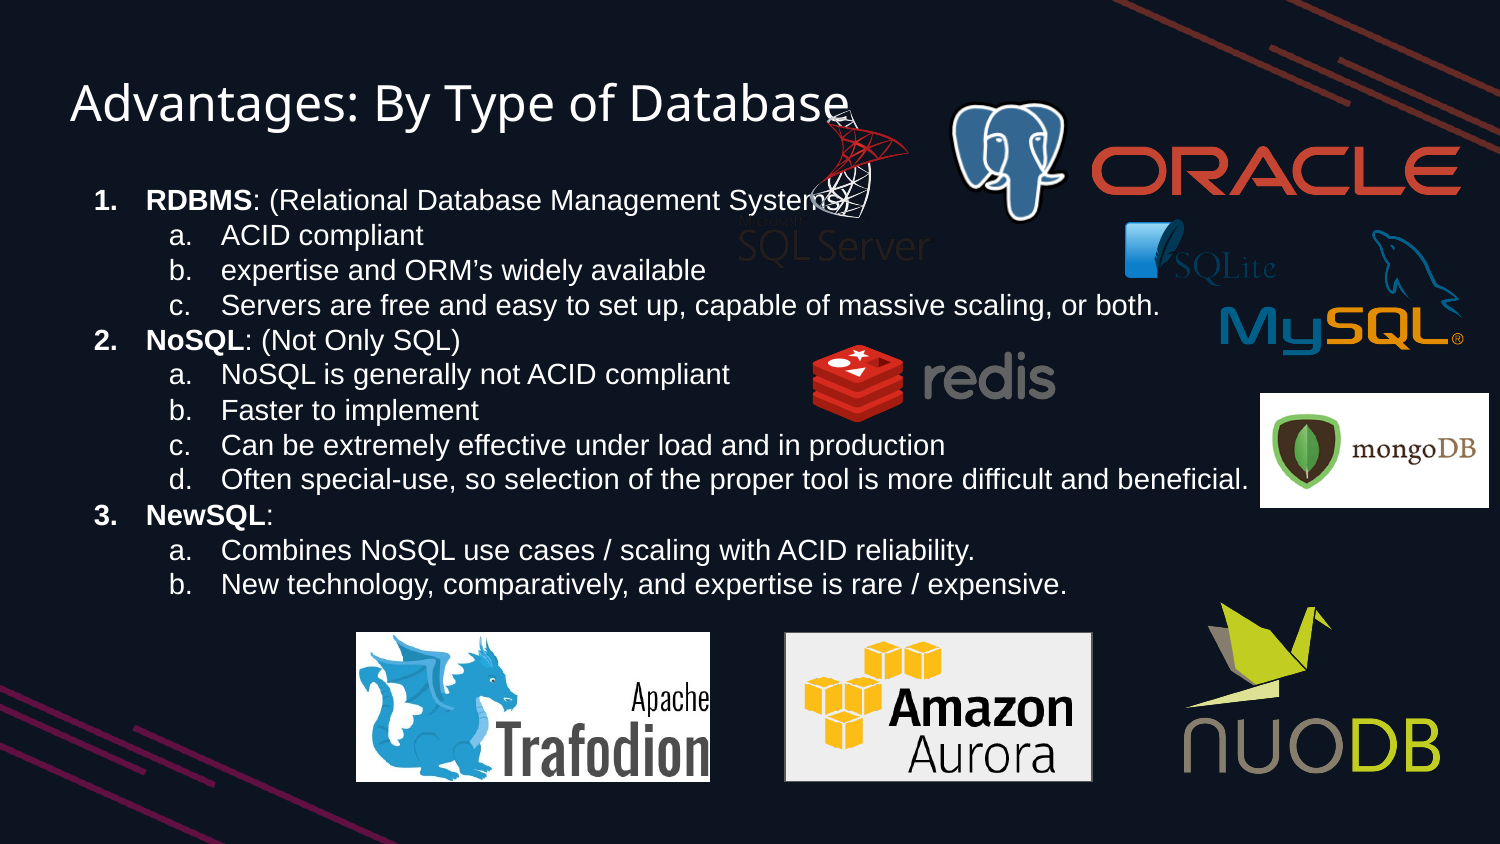

Advantages: By Type of Database
RDBMS: (Relational Database Management Systems)
ACID compliant
expertise and ORM’s widely available
Servers are free and easy to set up, capable of massive scaling, or both.
NoSQL: (Not Only SQL)
NoSQL is generally not ACID compliant
Faster to implement
Can be extremely effective under load and in production
Often special-use, so selection of the proper tool is more difficult and beneficial.
NewSQL:
Combines NoSQL use cases / scaling with ACID reliability.
New technology, comparatively, and expertise is rare / expensive.